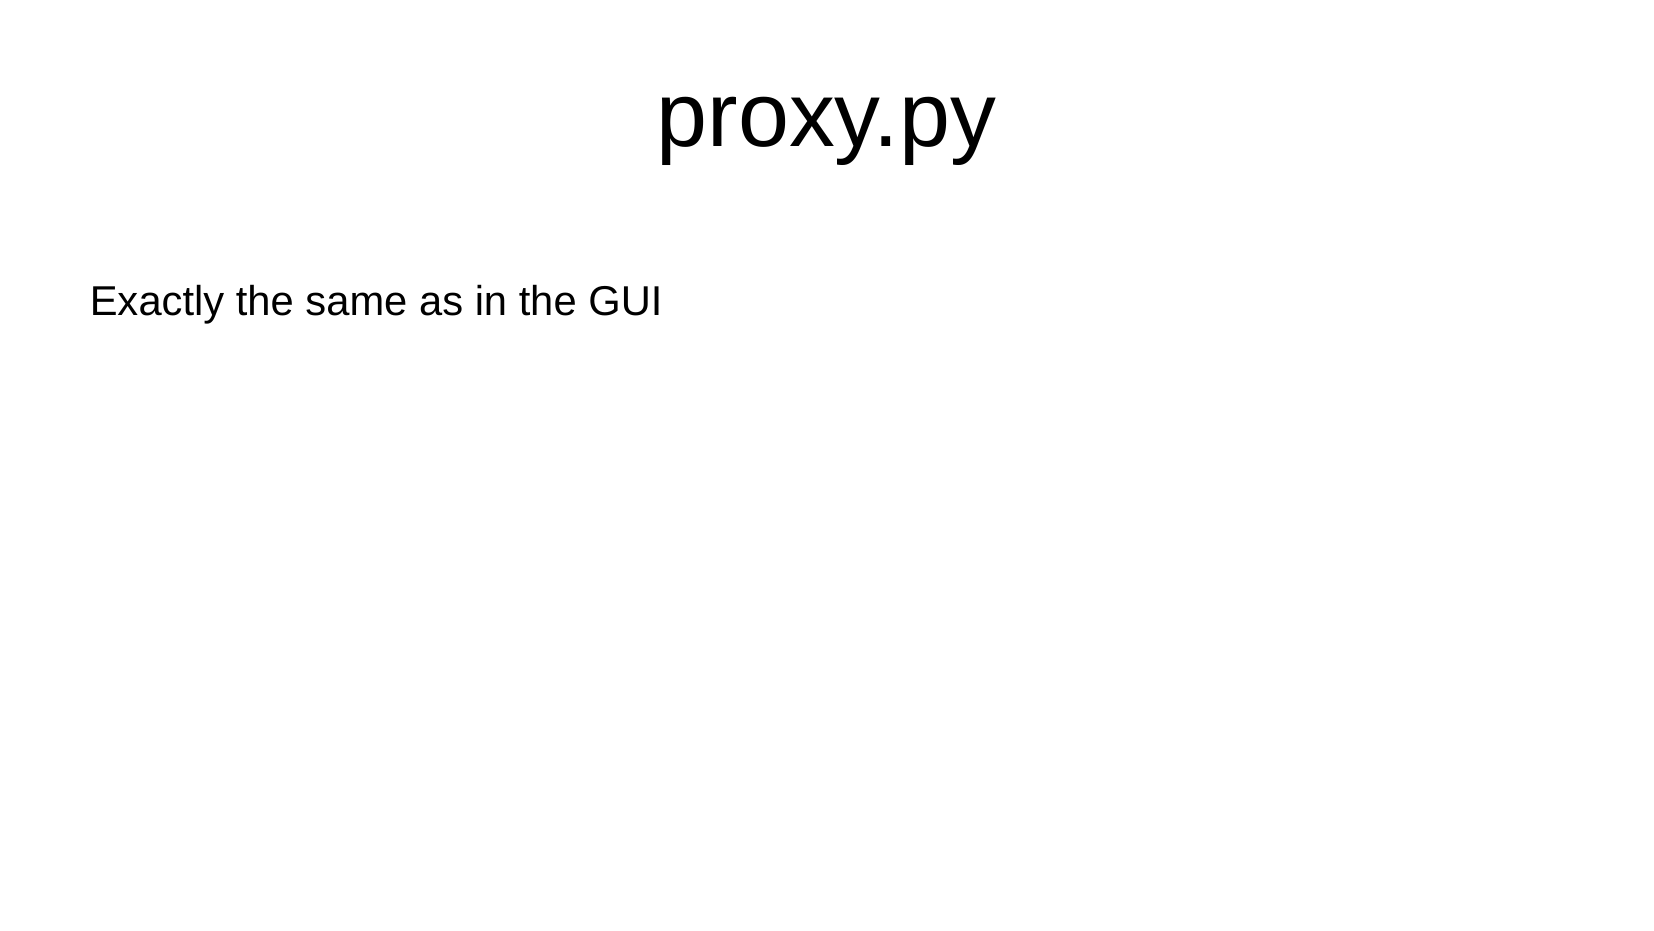

# proxy.py
Exactly the same as in the GUI